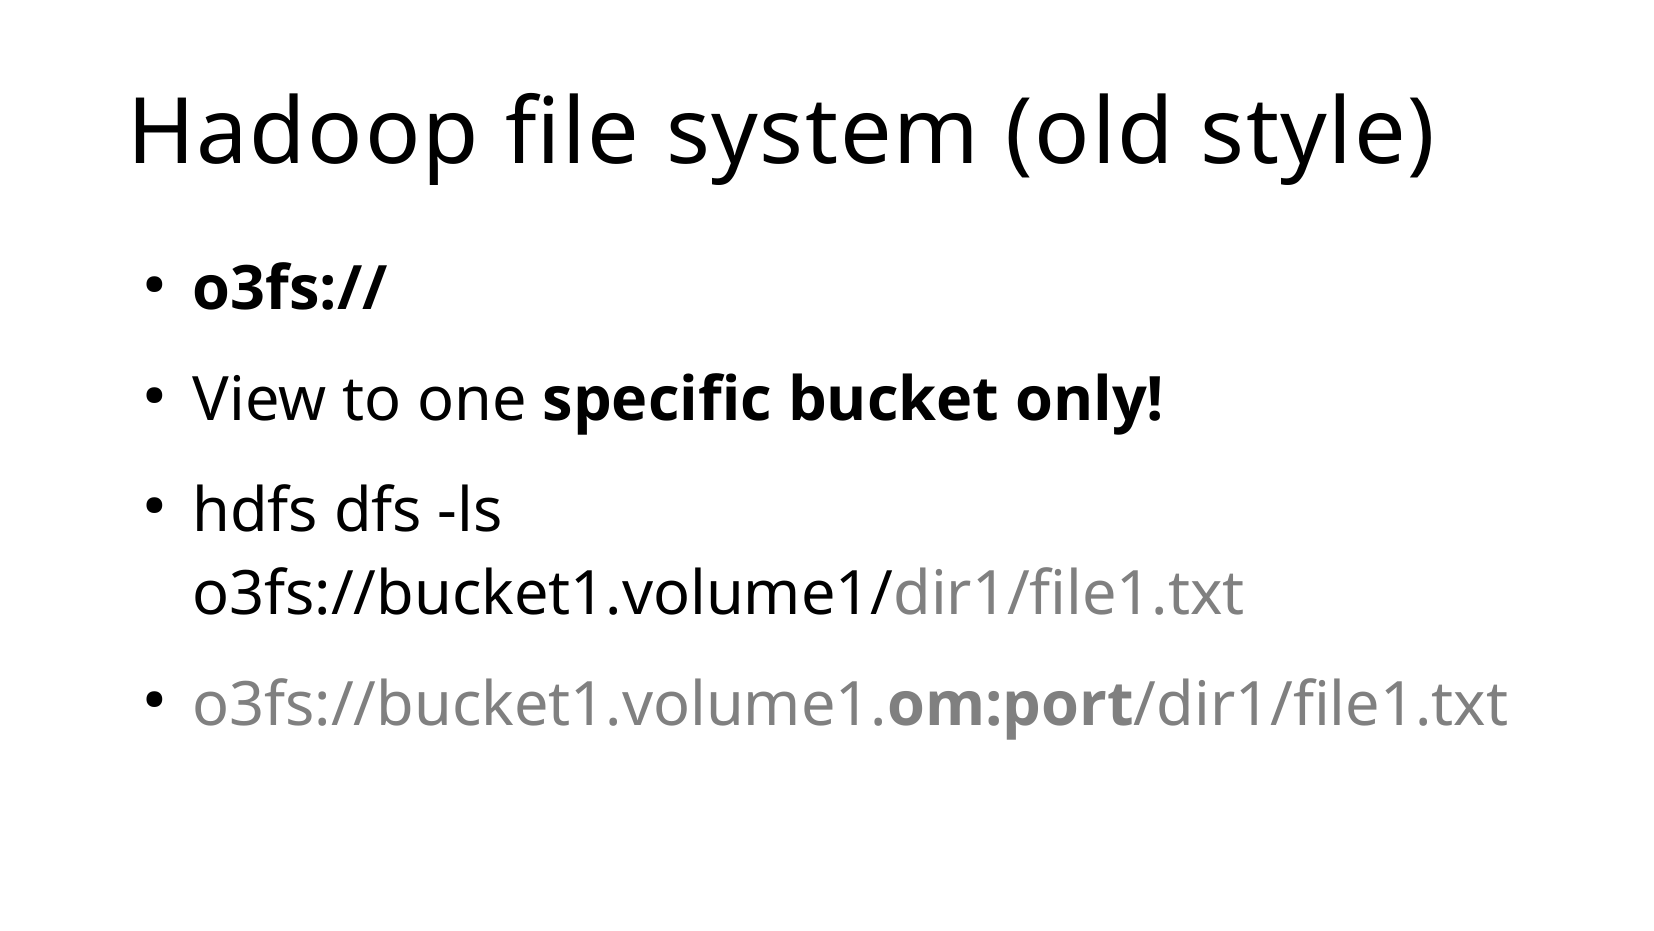

# Hadoop file system (old style)
o3fs://
View to one specific bucket only!
hdfs dfs -ls o3fs://bucket1.volume1/dir1/file1.txt
o3fs://bucket1.volume1.om:port/dir1/file1.txt